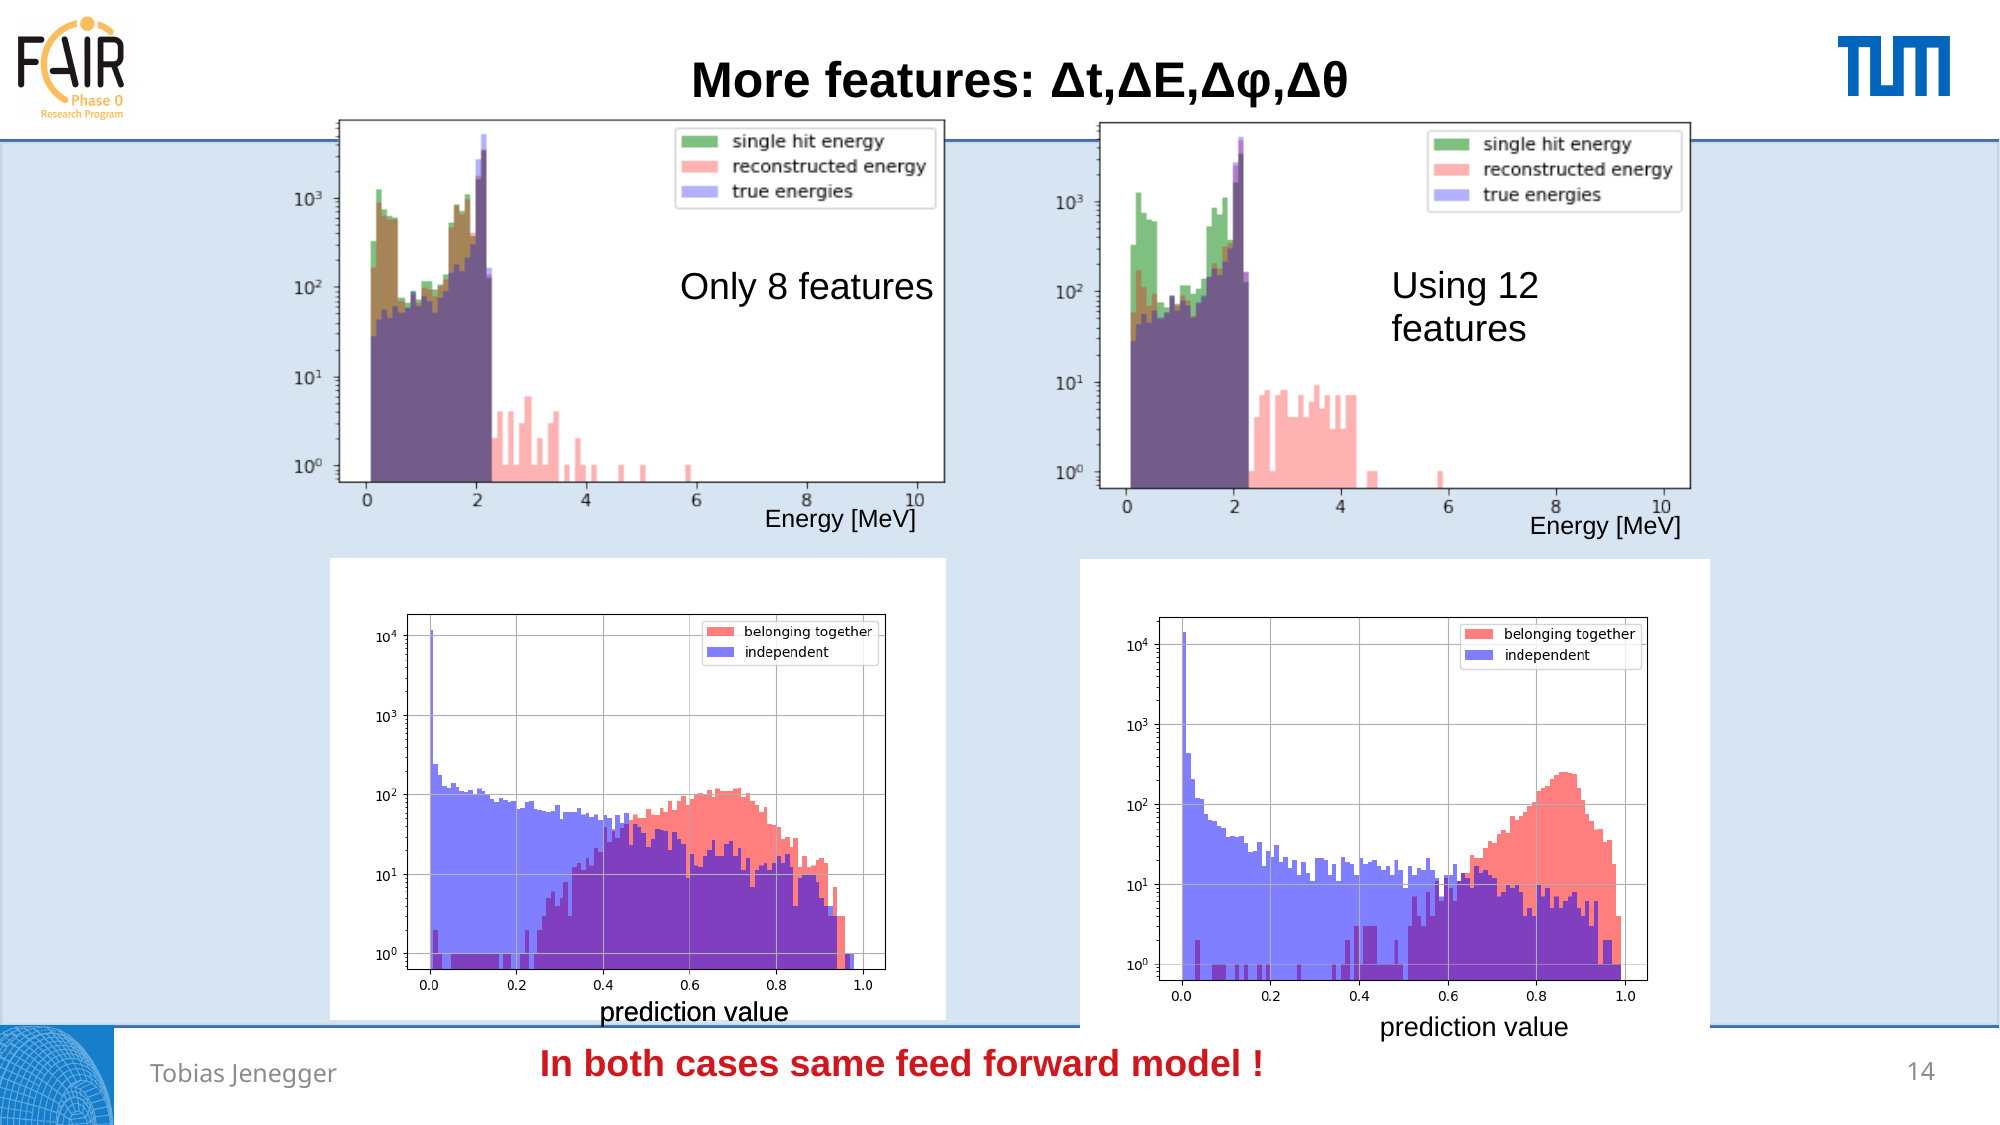

More features: Δt,ΔE,Δφ,Δθ
Using 12 features
Only 8 features
Energy [MeV]
Energy [MeV]
prediction value
prediction value
prediction value
In both cases same feed forward model !
14